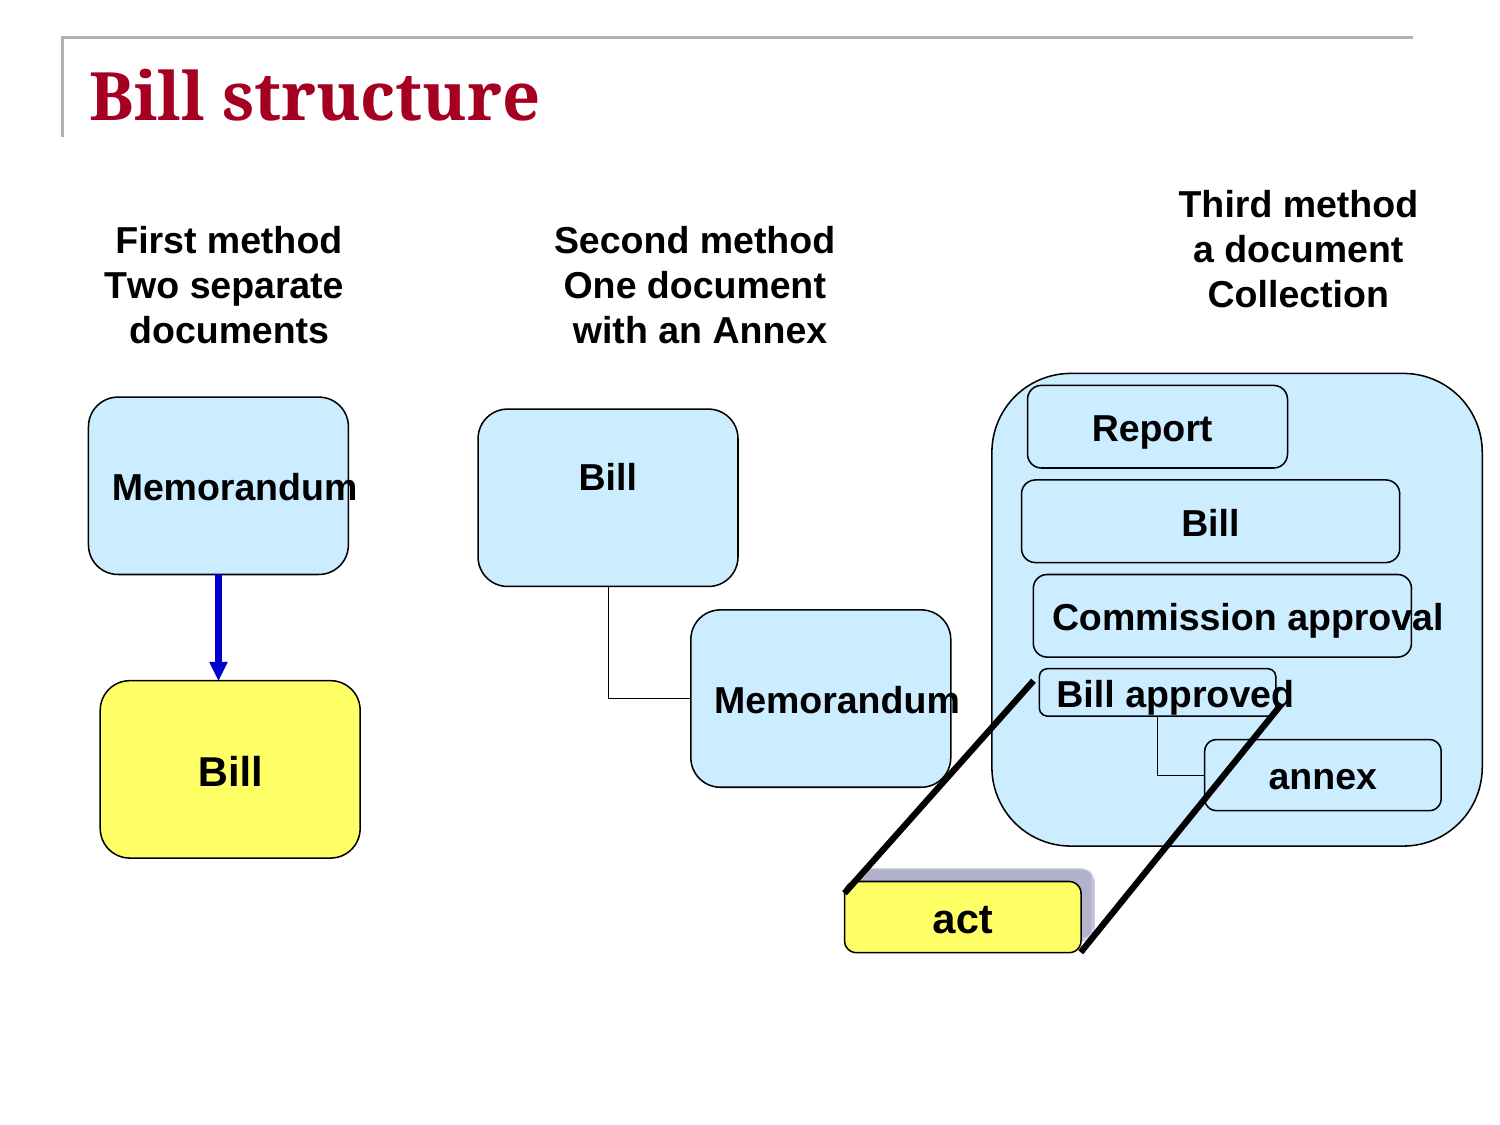

# Bill structure
Third method
a document
Collection
First method
Two separate
documents
Second method
One document
 with an Annex
Report
Memorandum
Bill
Bill
Commission approval
Memorandum
Bill approved
Bill
annex
act